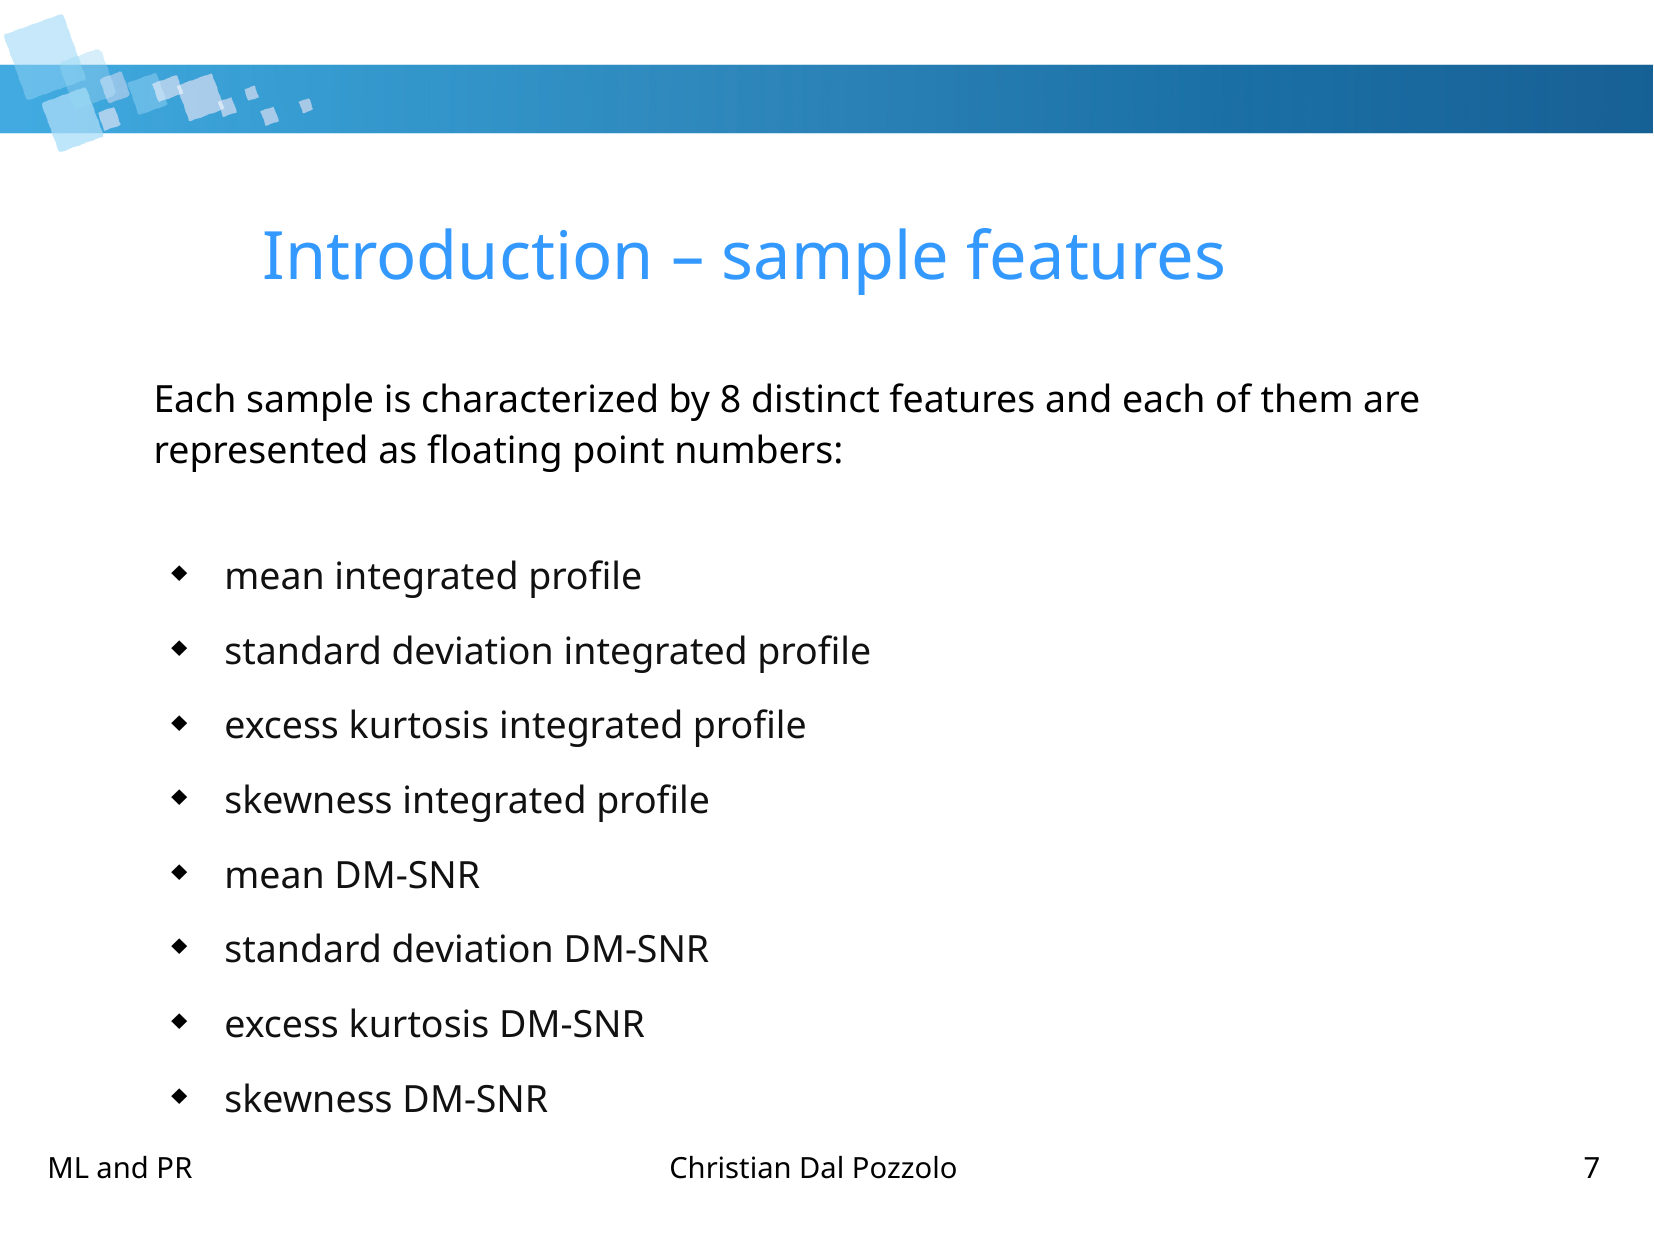

# Introduction – sample features
Each sample is characterized by 8 distinct features and each of them are represented as floating point numbers:
mean integrated profile
standard deviation integrated profile
excess kurtosis integrated profile
skewness integrated profile
mean DM-SNR
standard deviation DM-SNR
excess kurtosis DM-SNR
skewness DM-SNR
ML and PR
Christian Dal Pozzolo
7